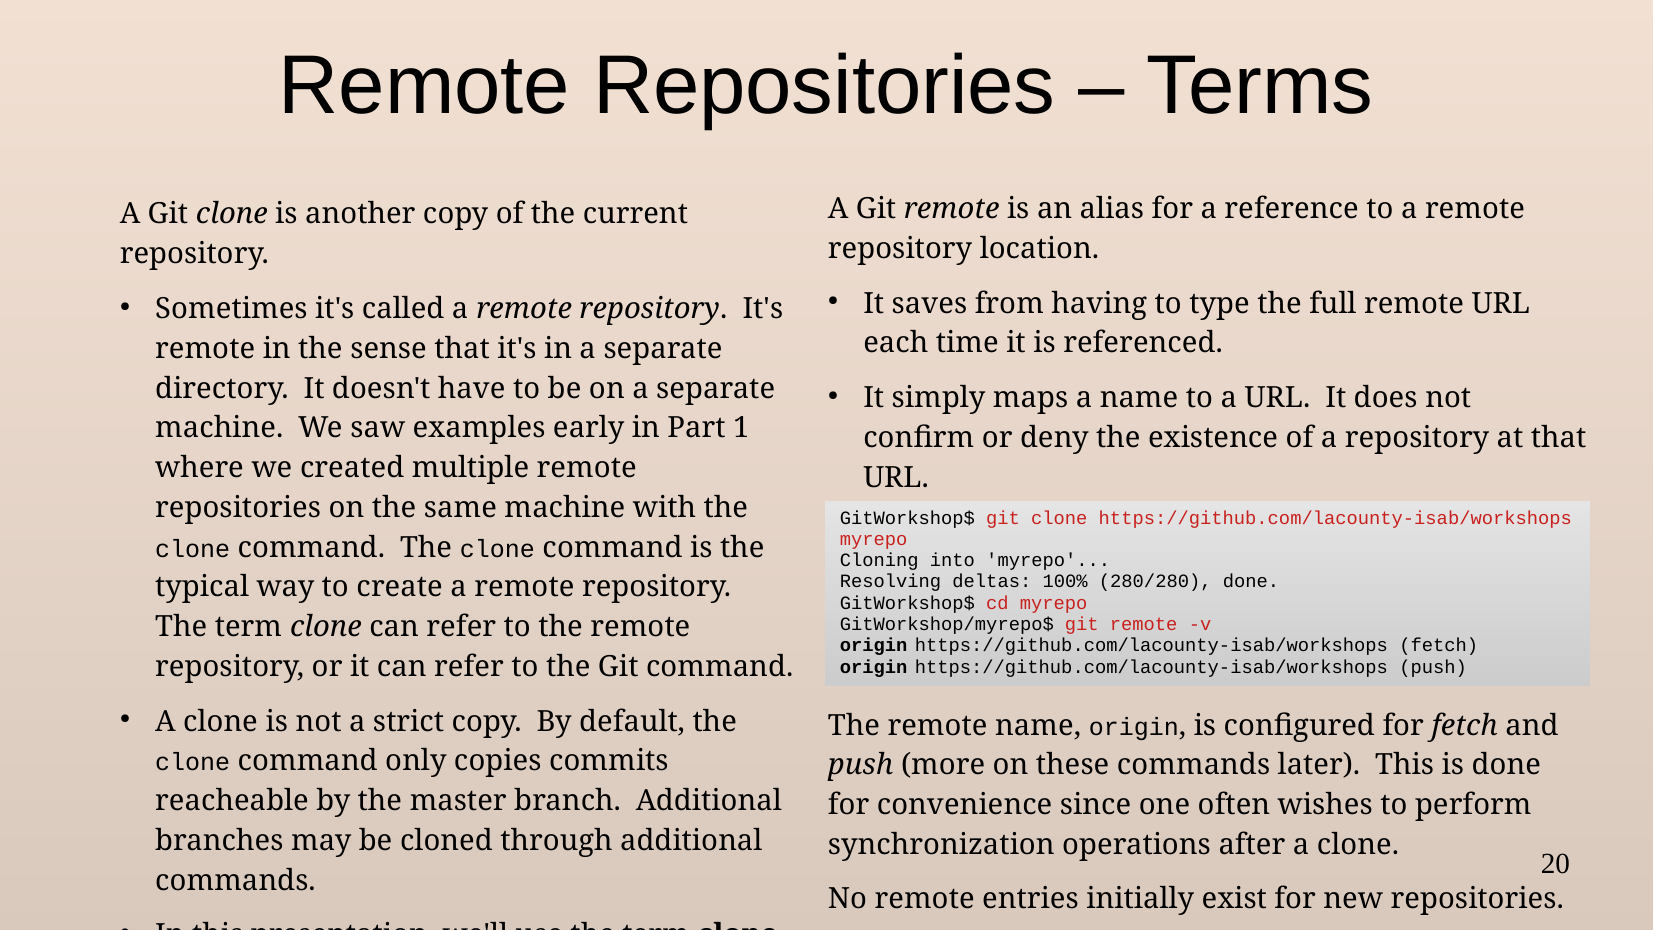

# Remote Repositories – Terms
A Git remote is an alias for a reference to a remote repository location.
It saves from having to type the full remote URL each time it is referenced.
It simply maps a name to a URL. It does not confirm or deny the existence of a repository at that URL.
A repository created as a clone is automatically configured with a remote named origin referencing the source repository.
A Git clone is another copy of the current repository.
Sometimes it's called a remote repository. It's remote in the sense that it's in a separate directory. It doesn't have to be on a separate machine. We saw examples early in Part 1 where we created multiple remote repositories on the same machine with the clone command. The clone command is the typical way to create a remote repository. The term clone can refer to the remote repository, or it can refer to the Git command.
A clone is not a strict copy. By default, the clone command only copies commits reacheable by the master branch. Additional branches may be cloned through additional commands.
In this presentation, we'll use the term clone as
a Git command clone using monospace font,
a noun – referring to a clone of a repository
a verb – the act of creating a clone with clone.
GitWorkshop$ git clone https://github.com/lacounty-isab/workshops myrepo
Cloning into 'myrepo'...
Resolving deltas: 100% (280/280), done.
GitWorkshop$ cd myrepo
GitWorkshop/myrepo$ git remote -v
origin	https://github.com/lacounty-isab/workshops (fetch)
origin	https://github.com/lacounty-isab/workshops (push)
The remote name, origin, is configured for fetch and push (more on these commands later). This is done for convenience since one often wishes to perform synchronization operations after a clone.
No remote entries initially exist for new repositories.
20